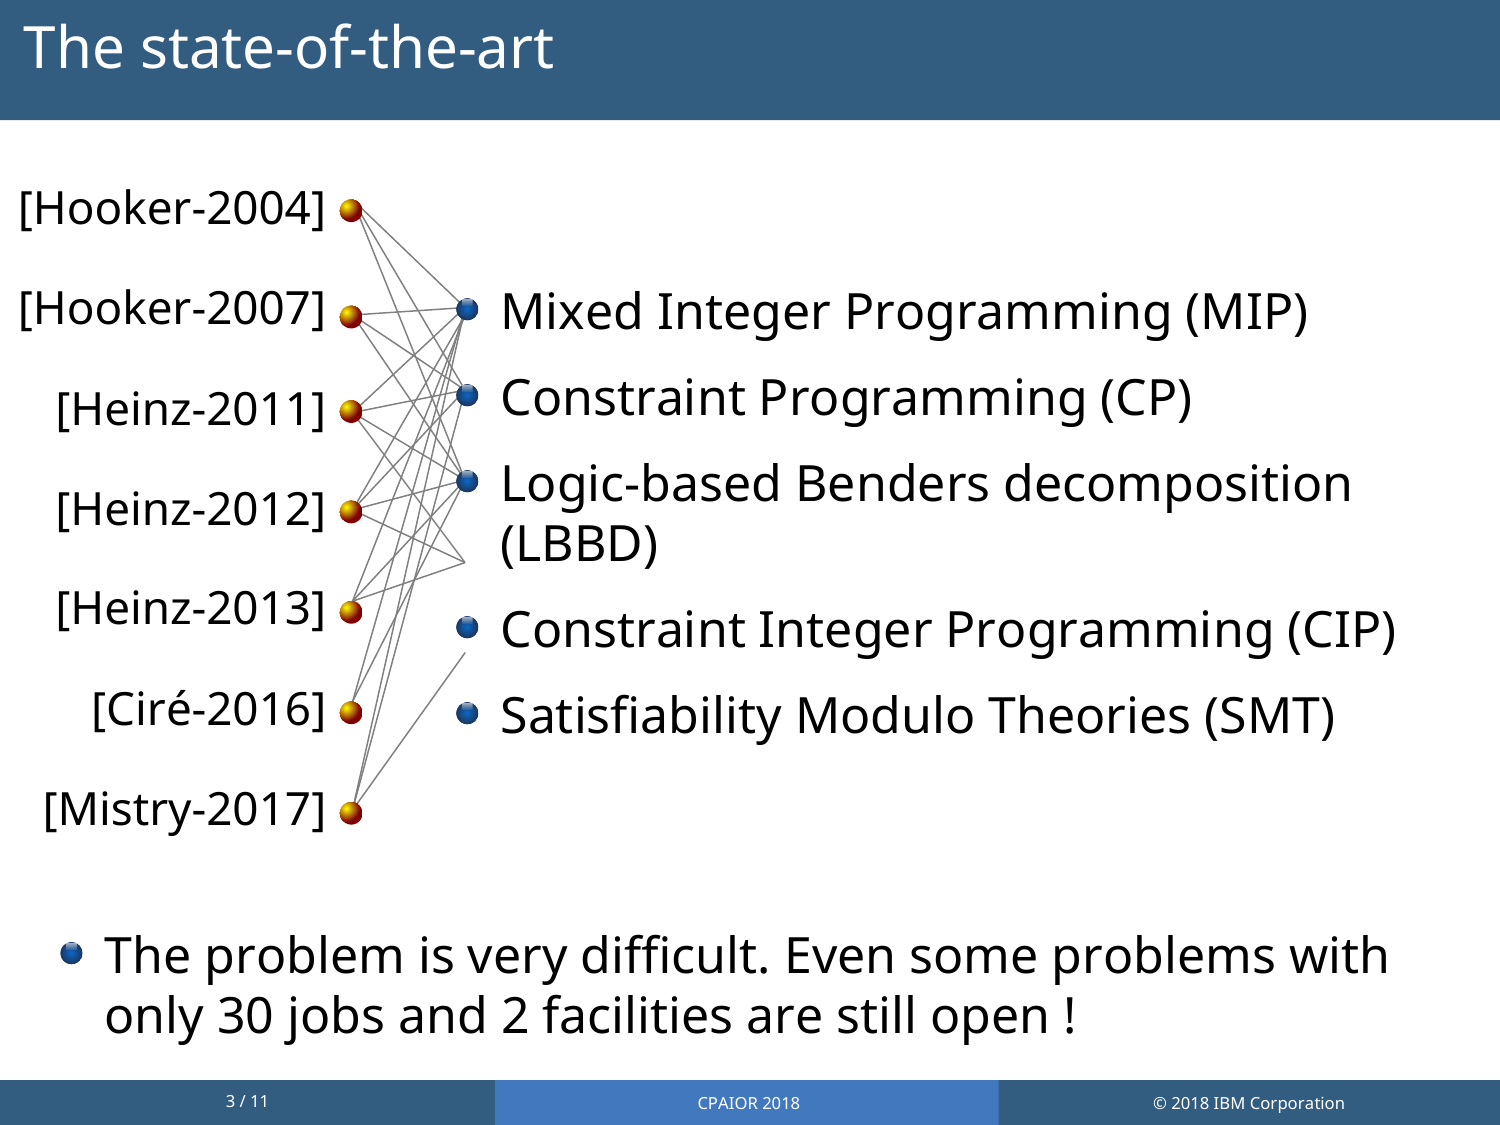

# The state-of-the-art
[Hooker-2004]
[Hooker-2007]
[Heinz-2011]
[Heinz-2012]
[Heinz-2013]
[Ciré-2016]
[Mistry-2017]
Mixed Integer Programming (MIP)
Constraint Programming (CP)
Logic-based Benders decomposition (LBBD)
Constraint Integer Programming (CIP)
Satisfiability Modulo Theories (SMT)
The problem is very difficult. Even some problems with only 30 jobs and 2 facilities are still open !